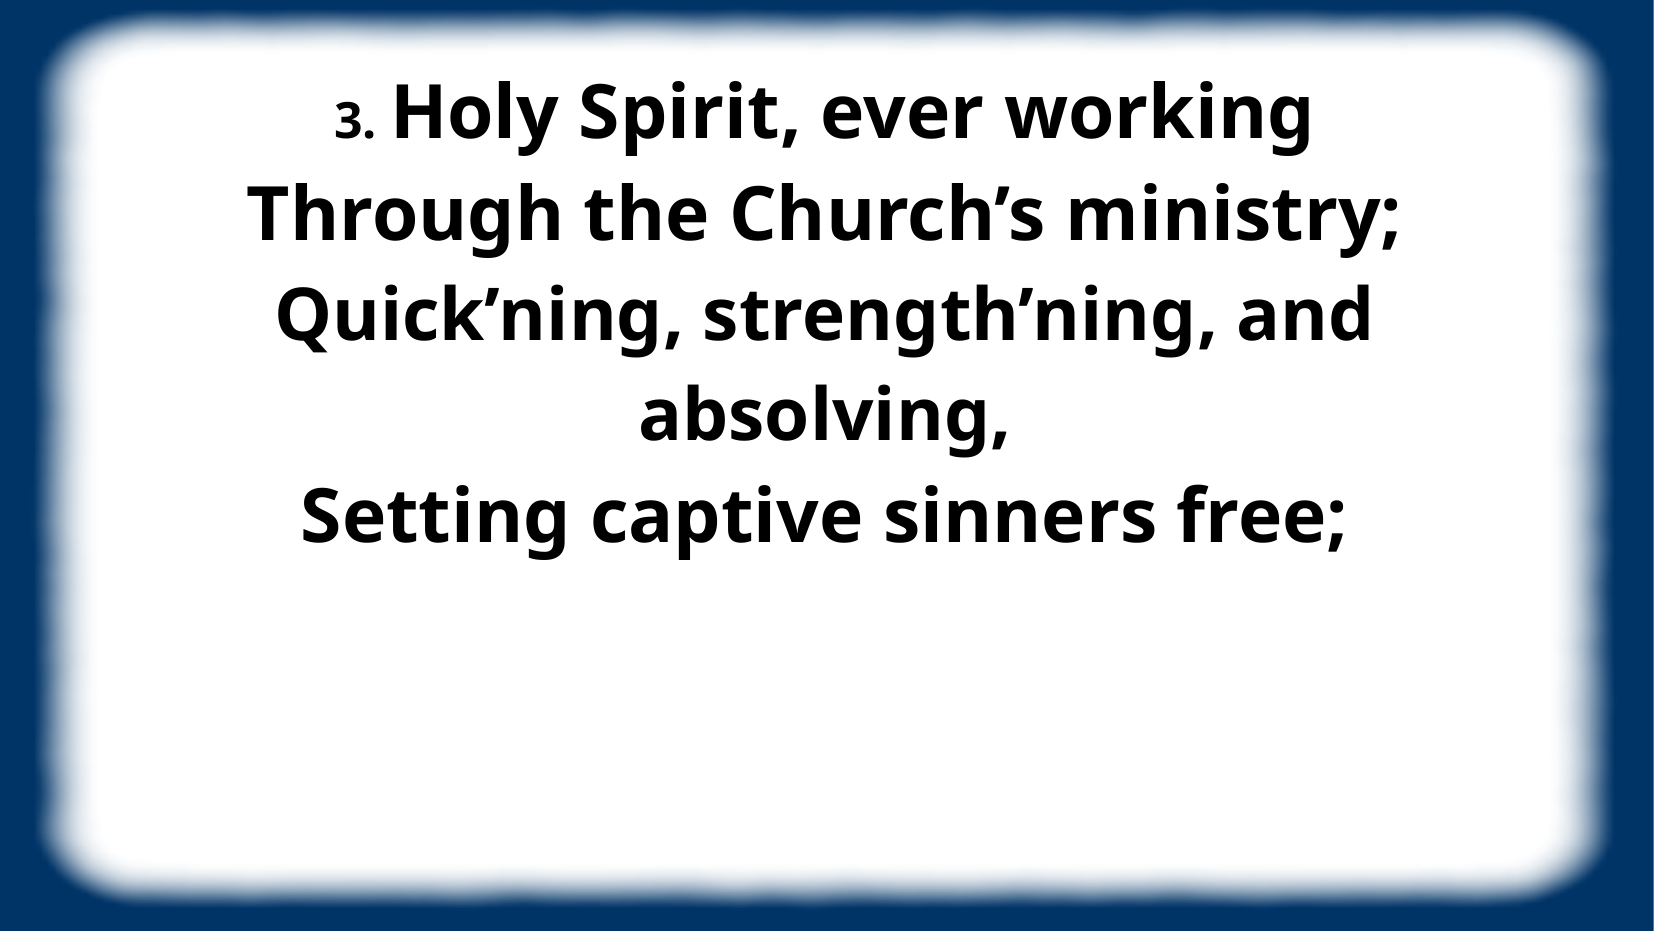

3. Holy Spirit, ever working
Through the Church’s ministry;
Quick’ning, strength’ning, and absolving,
Setting captive sinners free;